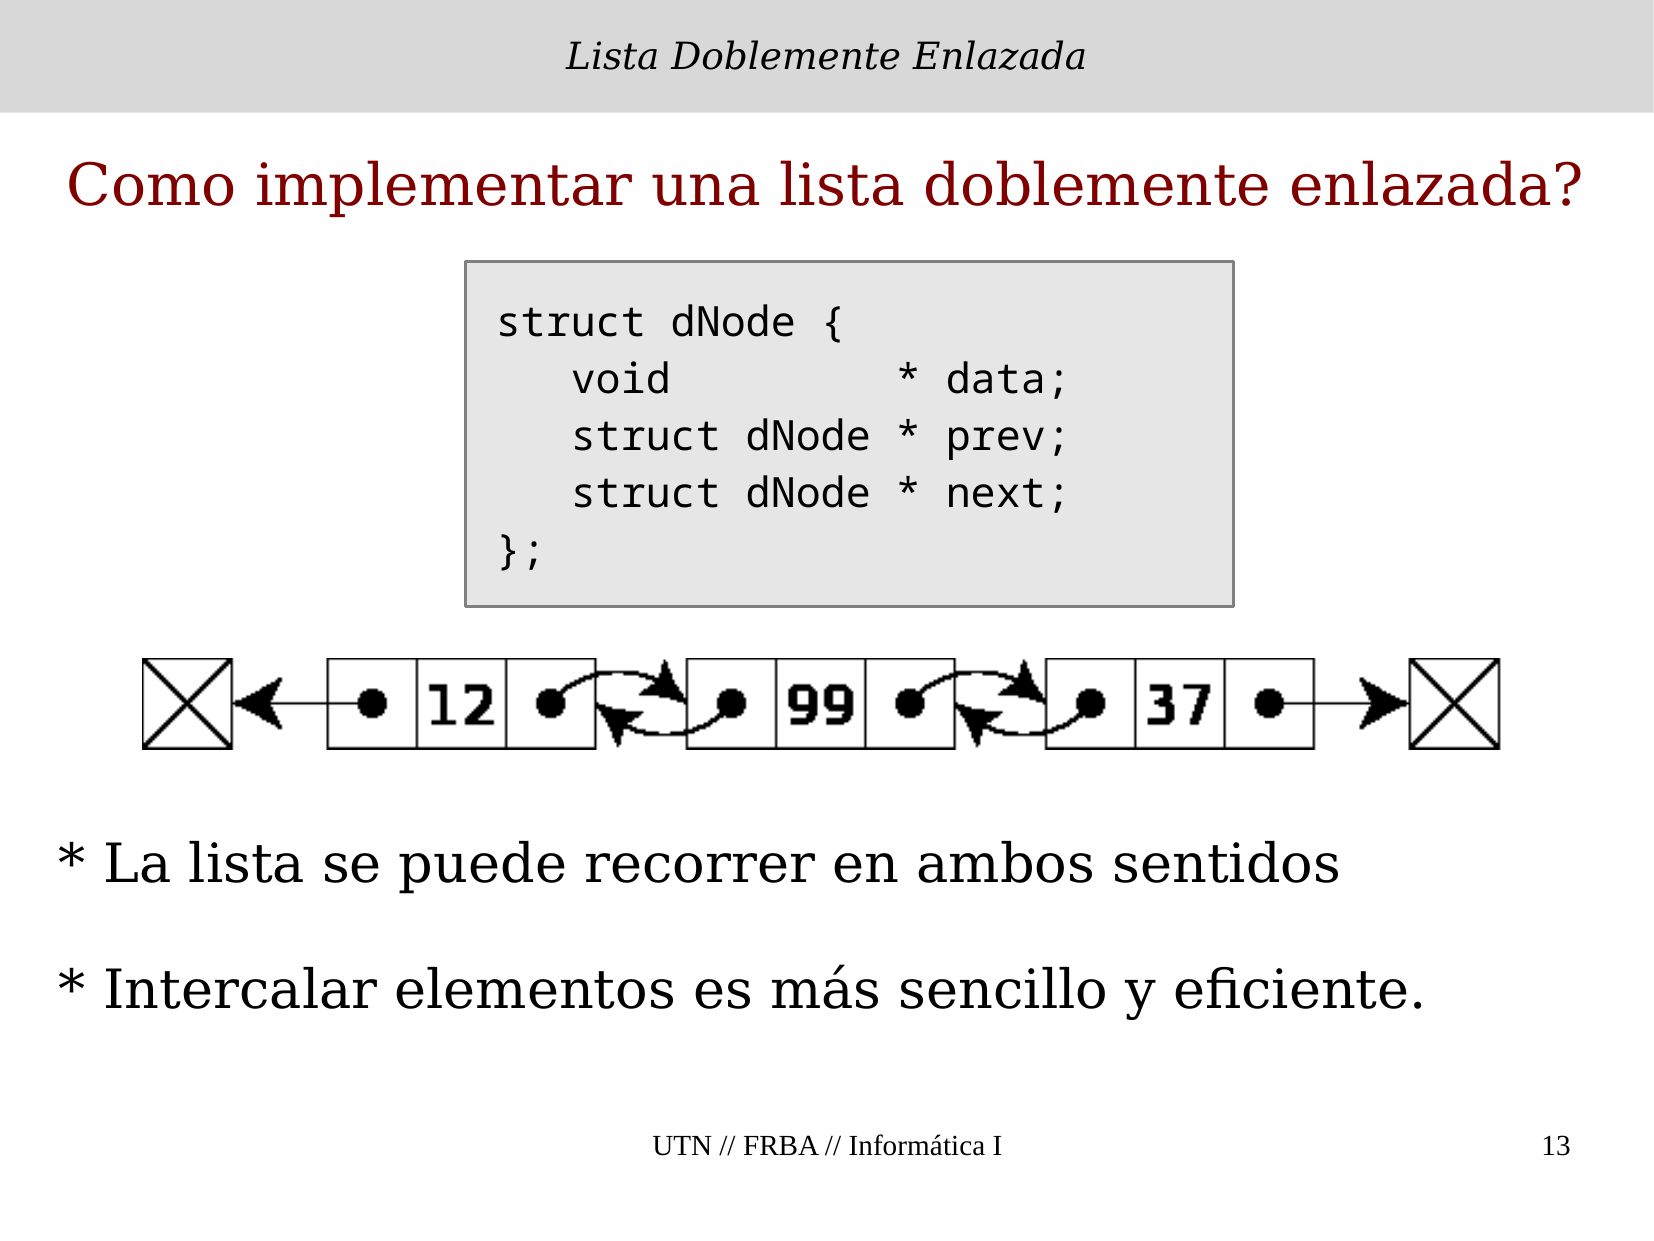

Lista Doblemente Enlazada
# Como implementar una lista doblemente enlazada?
struct dNode {
	void			 * data;
	struct dNode * prev;
	struct dNode * next;
};
* La lista se puede recorrer en ambos sentidos
* Intercalar elementos es más sencillo y eficiente.
UTN // FRBA // Informática I
13